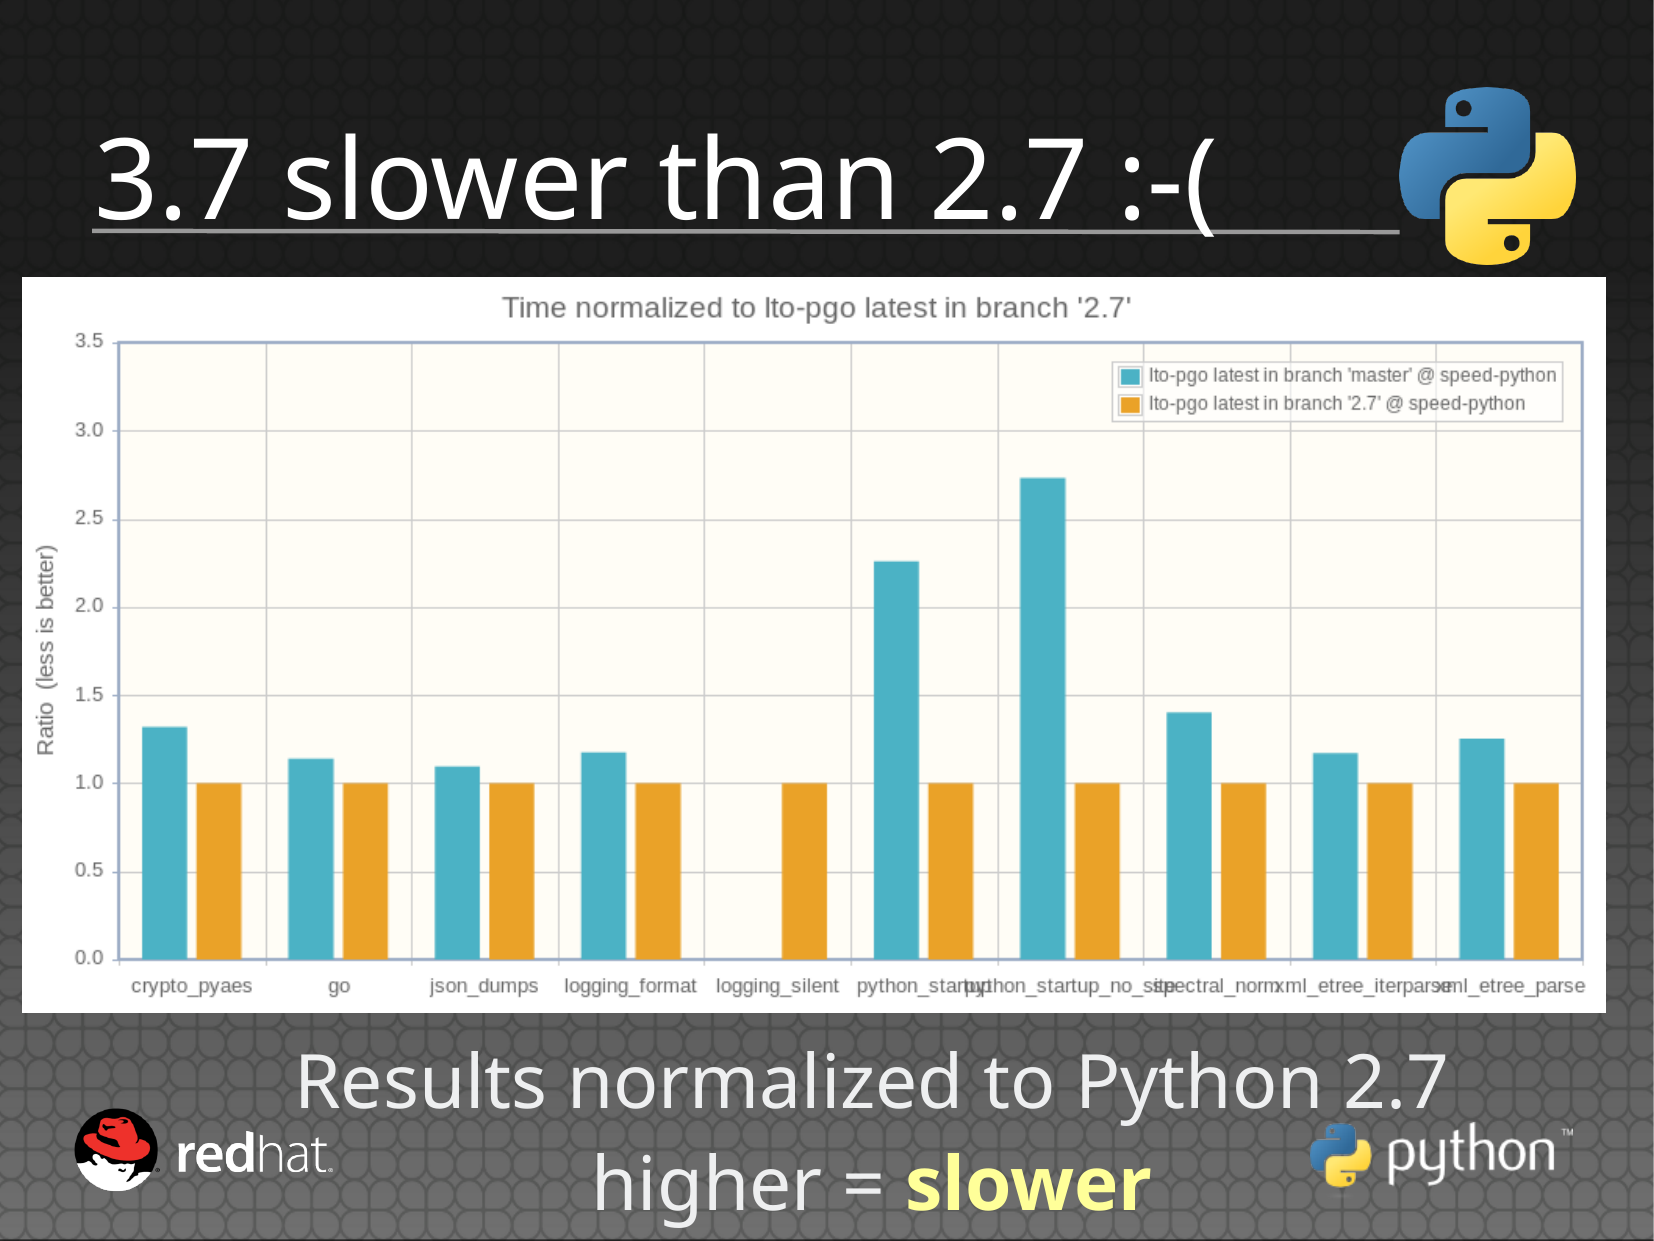

# 3.7 slower than 2.7 :-(
Results normalized to Python 2.7
higher = slower